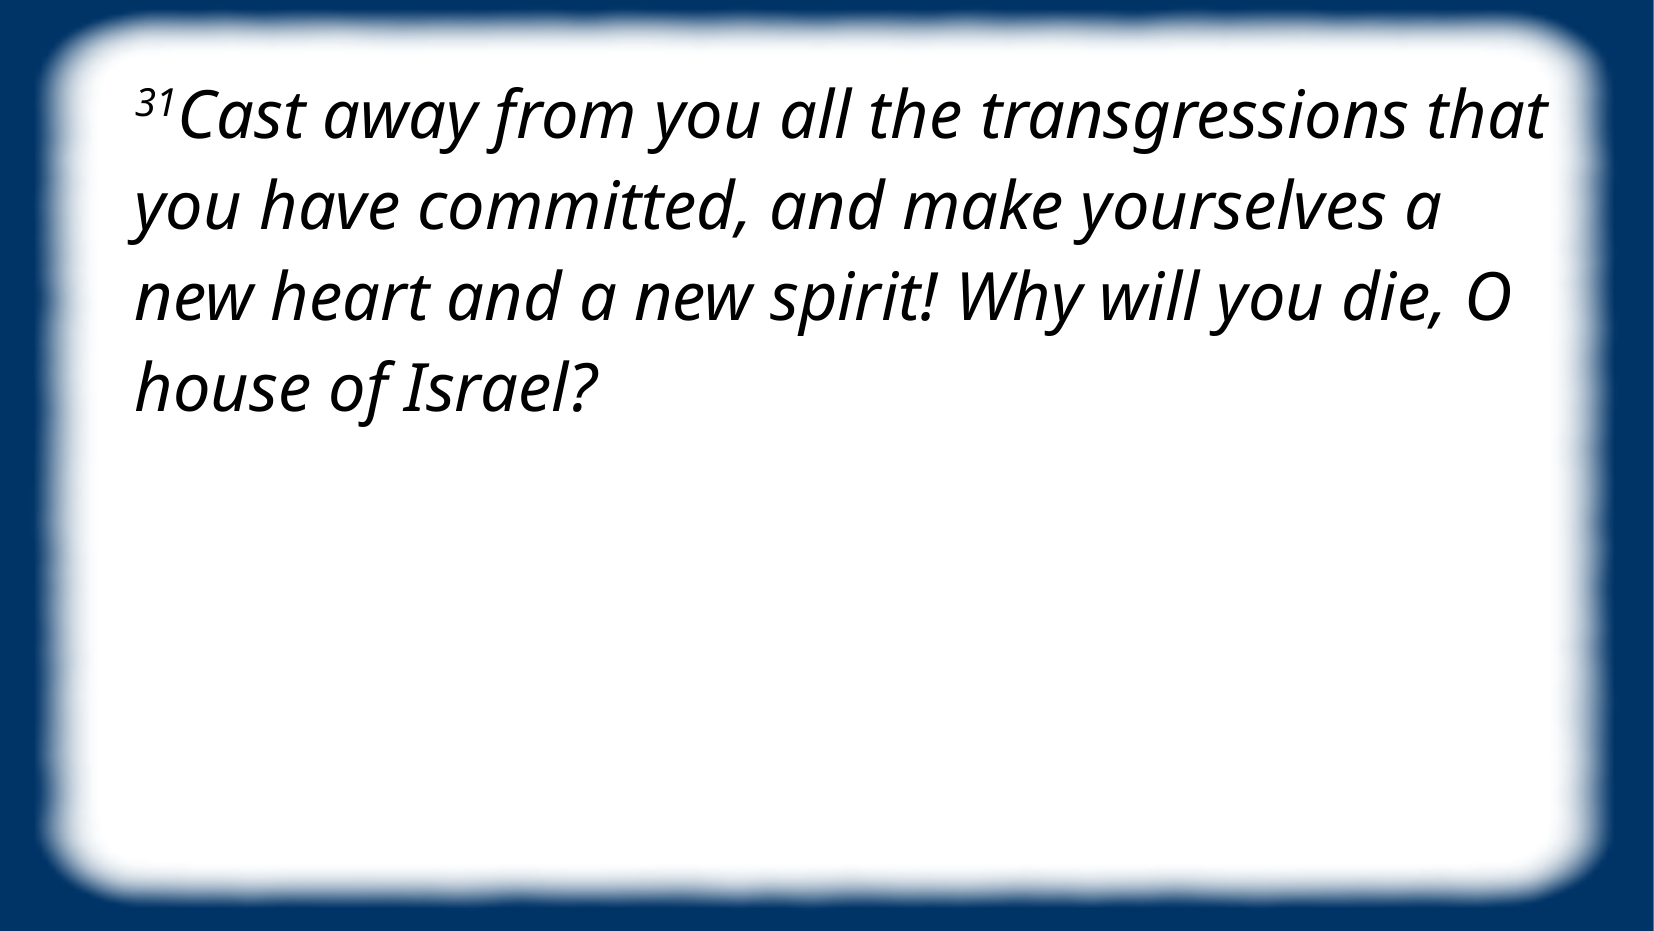

31Cast away from you all the transgressions that you have committed, and make yourselves a new heart and a new spirit! Why will you die, O house of Israel?